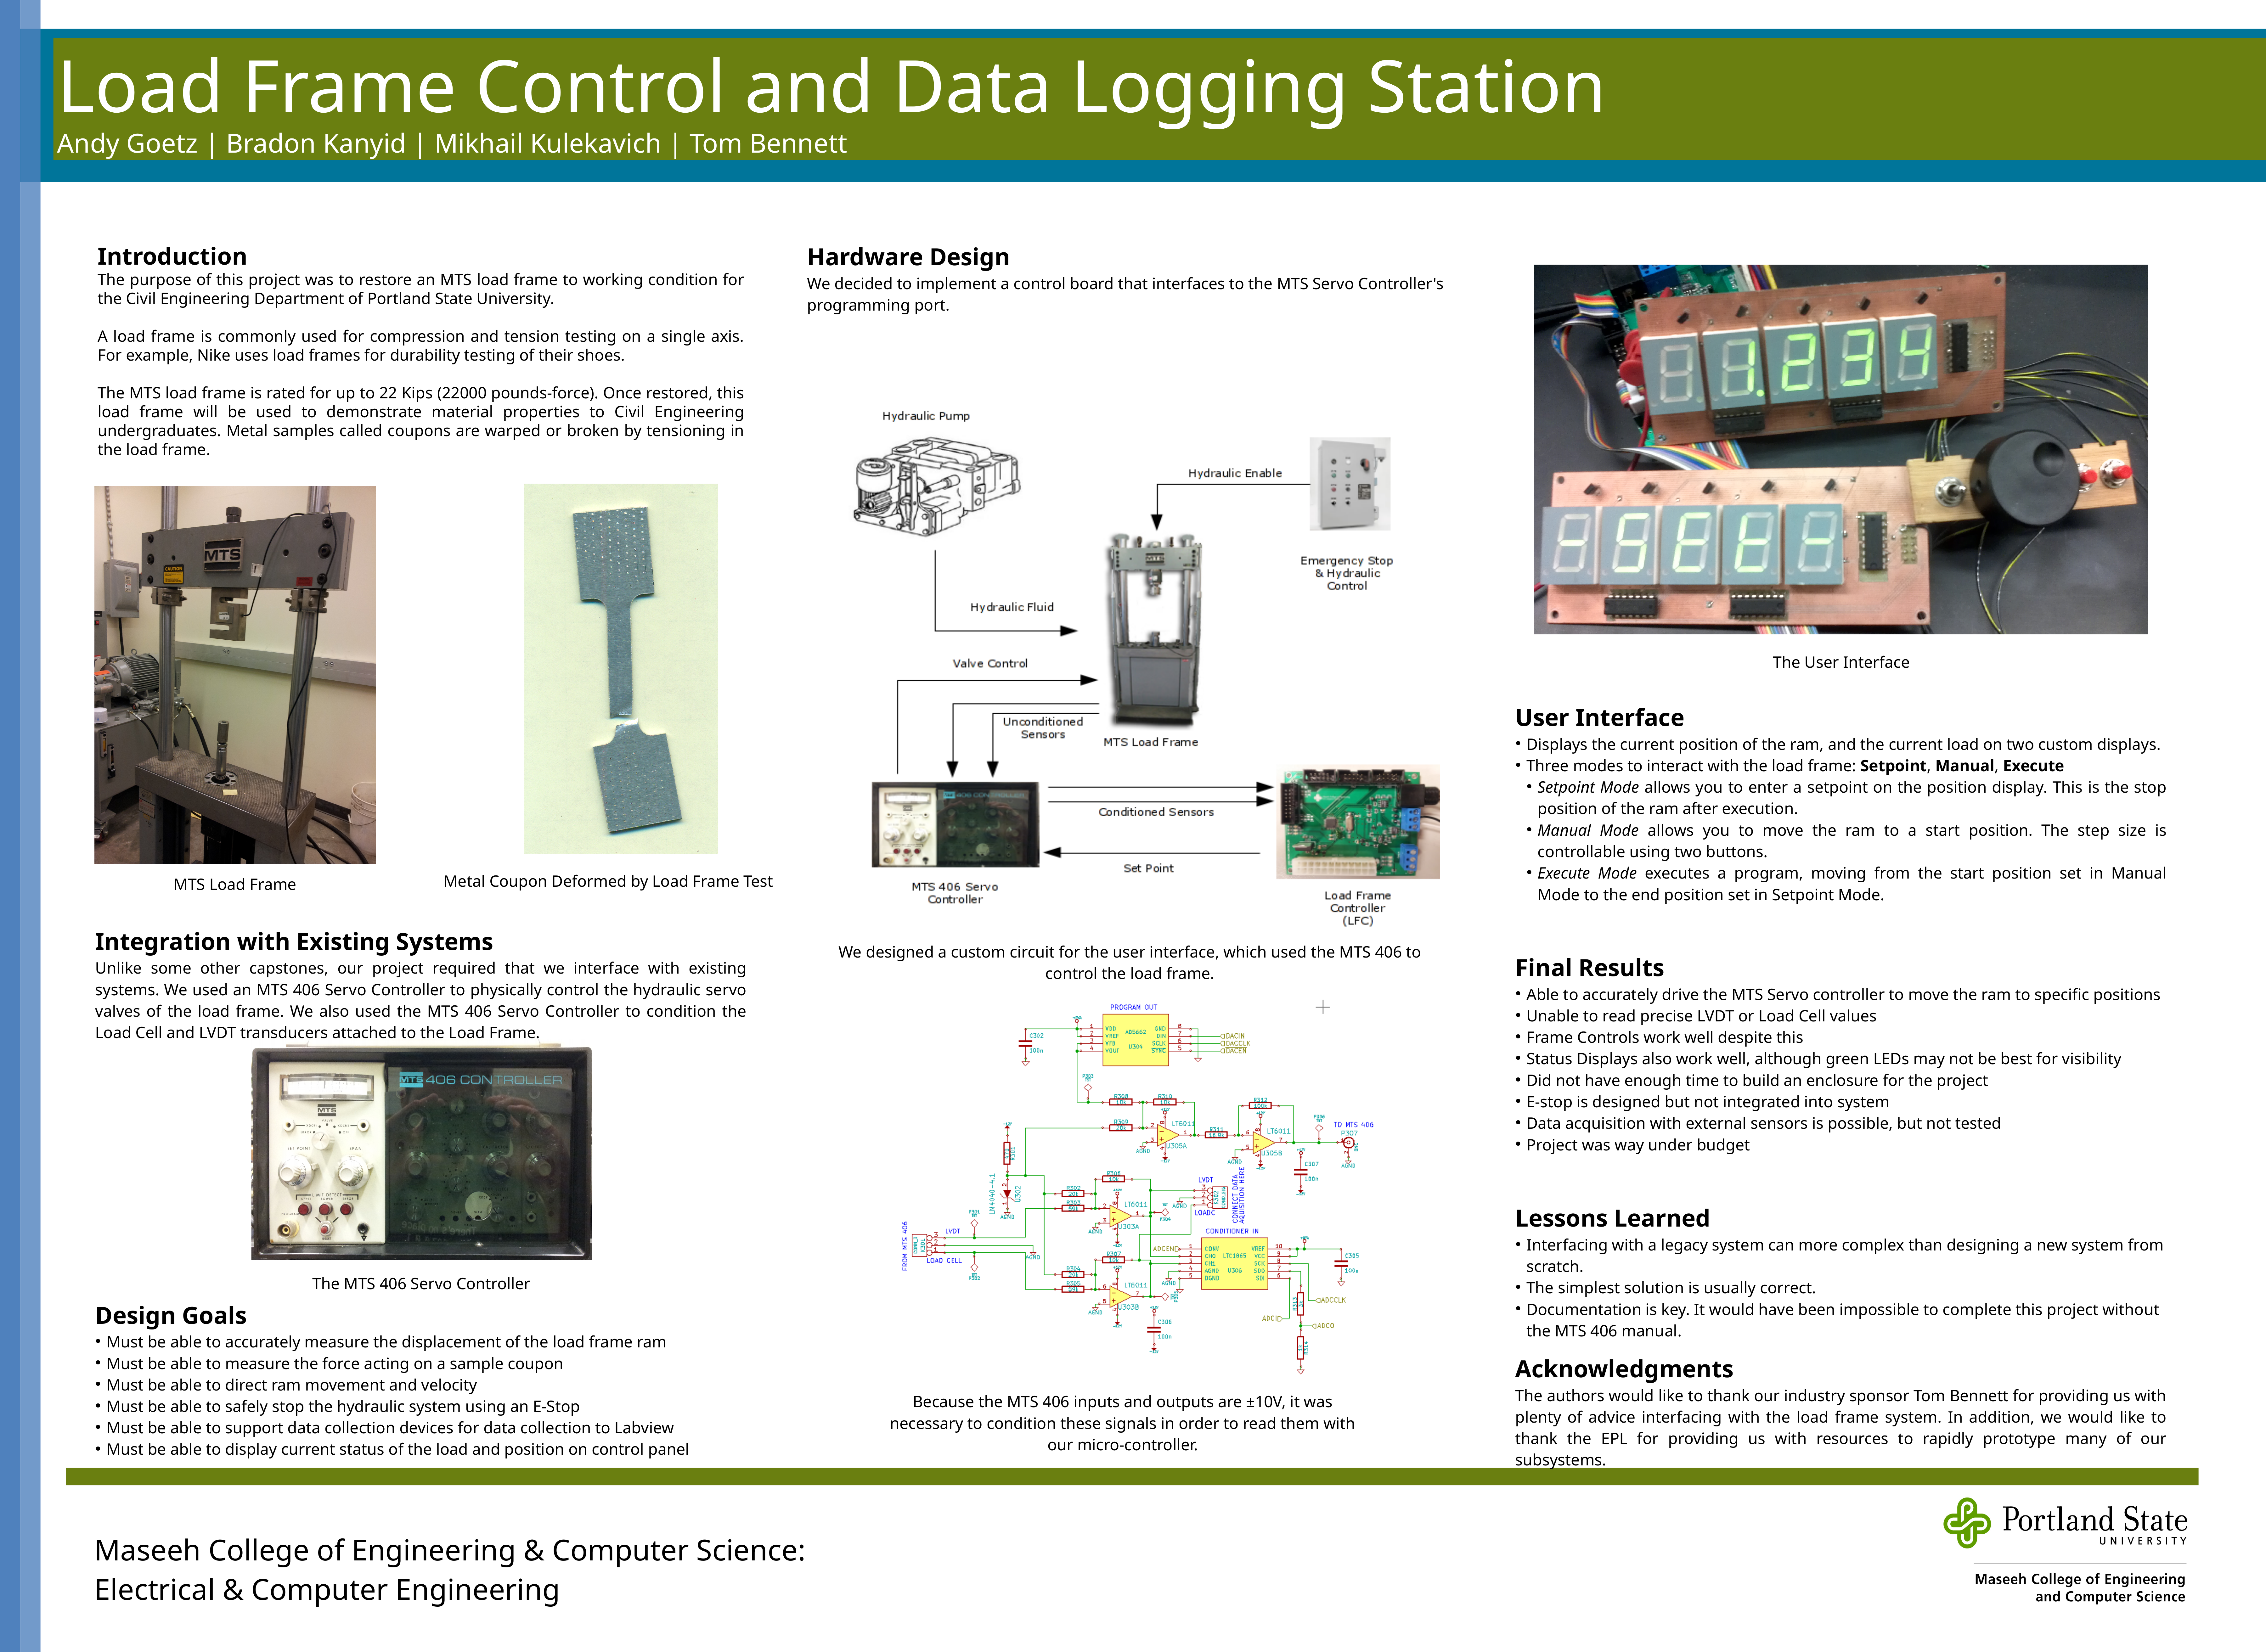

Load Frame Control and Data Logging Station
Andy Goetz | Bradon Kanyid | Mikhail Kulekavich | Tom Bennett
Introduction
The purpose of this project was to restore an MTS load frame to working condition for the Civil Engineering Department of Portland State University.
A load frame is commonly used for compression and tension testing on a single axis. For example, Nike uses load frames for durability testing of their shoes.
The MTS load frame is rated for up to 22 Kips (22000 pounds-force). Once restored, this load frame will be used to demonstrate material properties to Civil Engineering undergraduates. Metal samples called coupons are warped or broken by tensioning in the load frame.
Hardware Design
We decided to implement a control board that interfaces to the MTS Servo Controller's programming port.
The User Interface
We designed a custom circuit for the user interface, which used the MTS 406 to control the load frame.
MTS Load Frame
User Interface
Displays the current position of the ram, and the current load on two custom displays.
Three modes to interact with the load frame: Setpoint, Manual, Execute
Setpoint Mode allows you to enter a setpoint on the position display. This is the stop position of the ram after execution.
Manual Mode allows you to move the ram to a start position. The step size is controllable using two buttons.
Execute Mode executes a program, moving from the start position set in Manual Mode to the end position set in Setpoint Mode.
Metal Coupon Deformed by Load Frame Test
Integration with Existing Systems
Unlike some other capstones, our project required that we interface with existing systems. We used an MTS 406 Servo Controller to physically control the hydraulic servo valves of the load frame. We also used the MTS 406 Servo Controller to condition the Load Cell and LVDT transducers attached to the Load Frame.
Final Results
Able to accurately drive the MTS Servo controller to move the ram to specific positions
Unable to read precise LVDT or Load Cell values
Frame Controls work well despite this
Status Displays also work well, although green LEDs may not be best for visibility
Did not have enough time to build an enclosure for the project
E-stop is designed but not integrated into system
Data acquisition with external sensors is possible, but not tested
Project was way under budget
Because the MTS 406 inputs and outputs are ±10V, it was necessary to condition these signals in order to read them with our micro-controller.
The MTS 406 Servo Controller
Lessons Learned
Interfacing with a legacy system can more complex than designing a new system from scratch.
The simplest solution is usually correct.
Documentation is key. It would have been impossible to complete this project without the MTS 406 manual.
Design Goals
Must be able to accurately measure the displacement of the load frame ram
Must be able to measure the force acting on a sample coupon
Must be able to direct ram movement and velocity
Must be able to safely stop the hydraulic system using an E-Stop
Must be able to support data collection devices for data collection to Labview
Must be able to display current status of the load and position on control panel
Acknowledgments
The authors would like to thank our industry sponsor Tom Bennett for providing us with plenty of advice interfacing with the load frame system. In addition, we would like to thank the EPL for providing us with resources to rapidly prototype many of our subsystems.
Maseeh College of Engineering & Computer Science:
Electrical & Computer Engineering